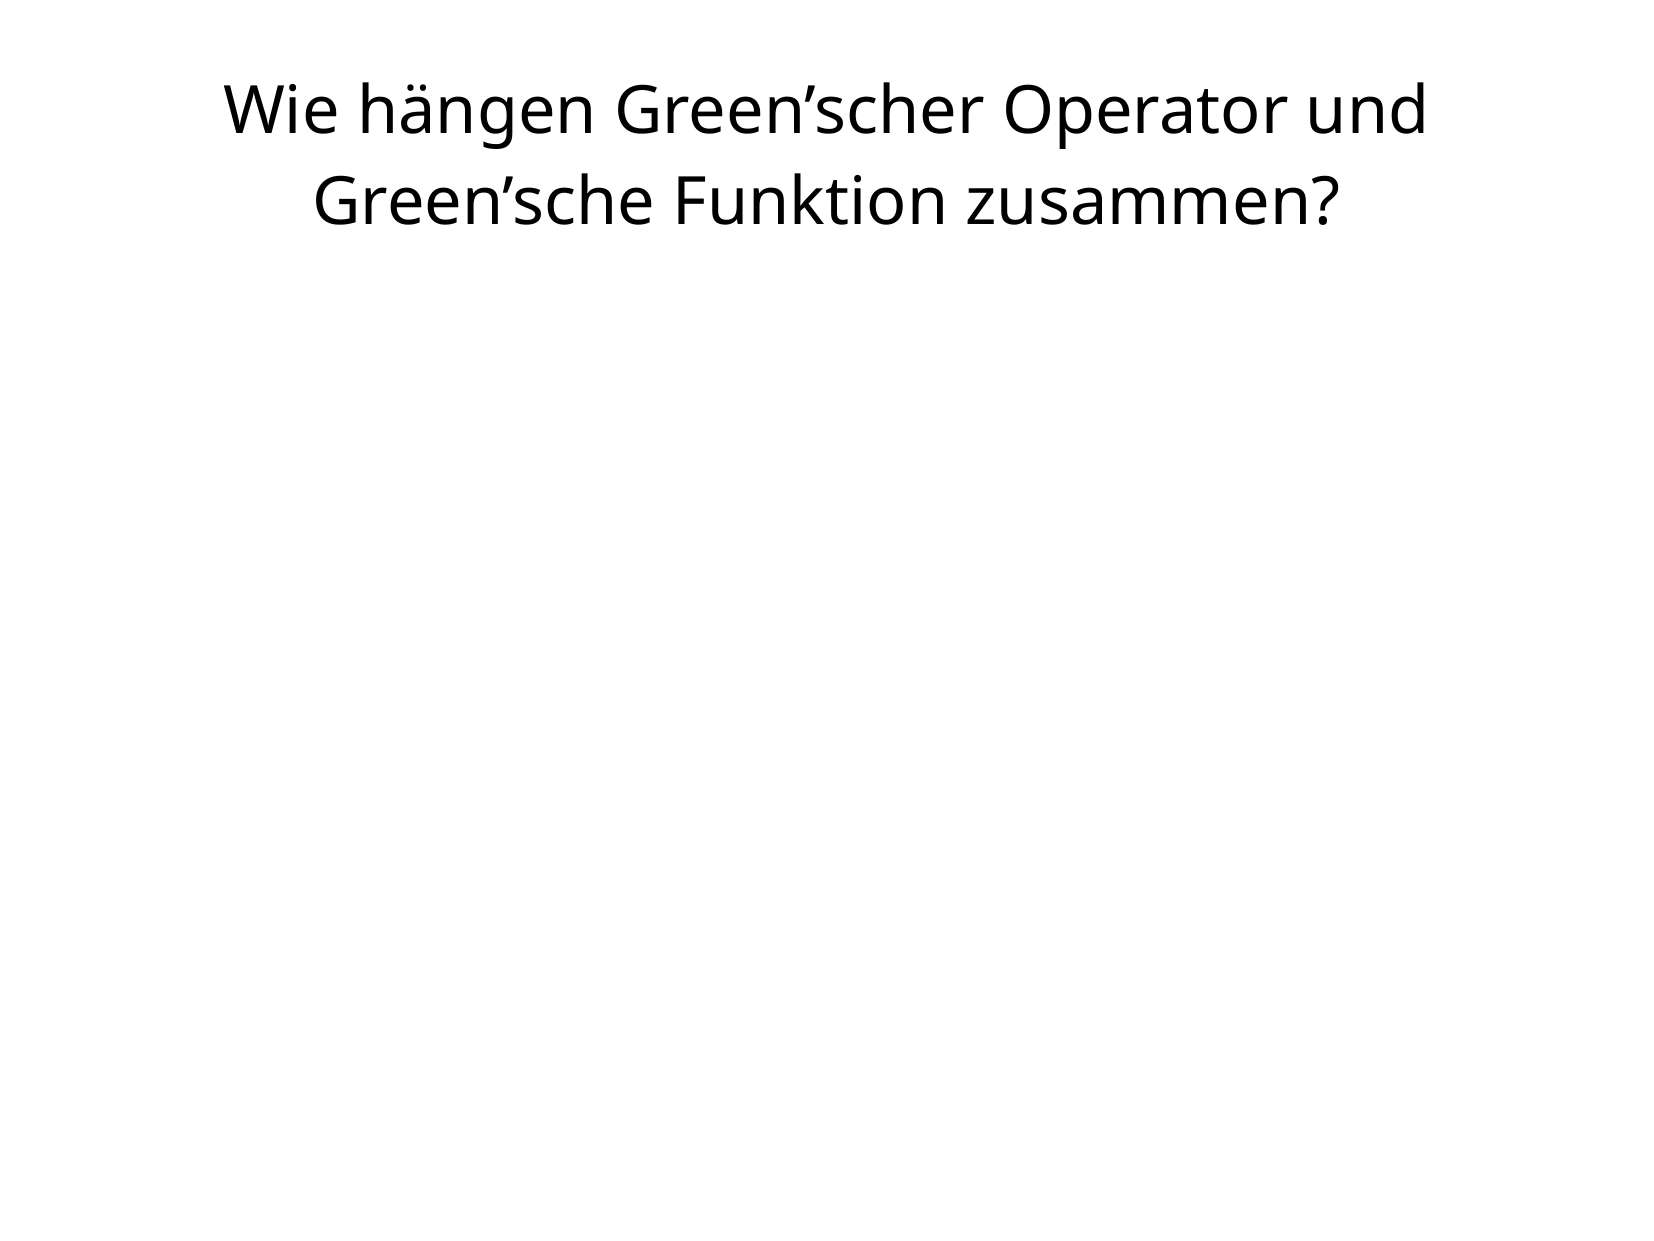

# Wie hängen Green’scher Operator und Green’sche Funktion zusammen?